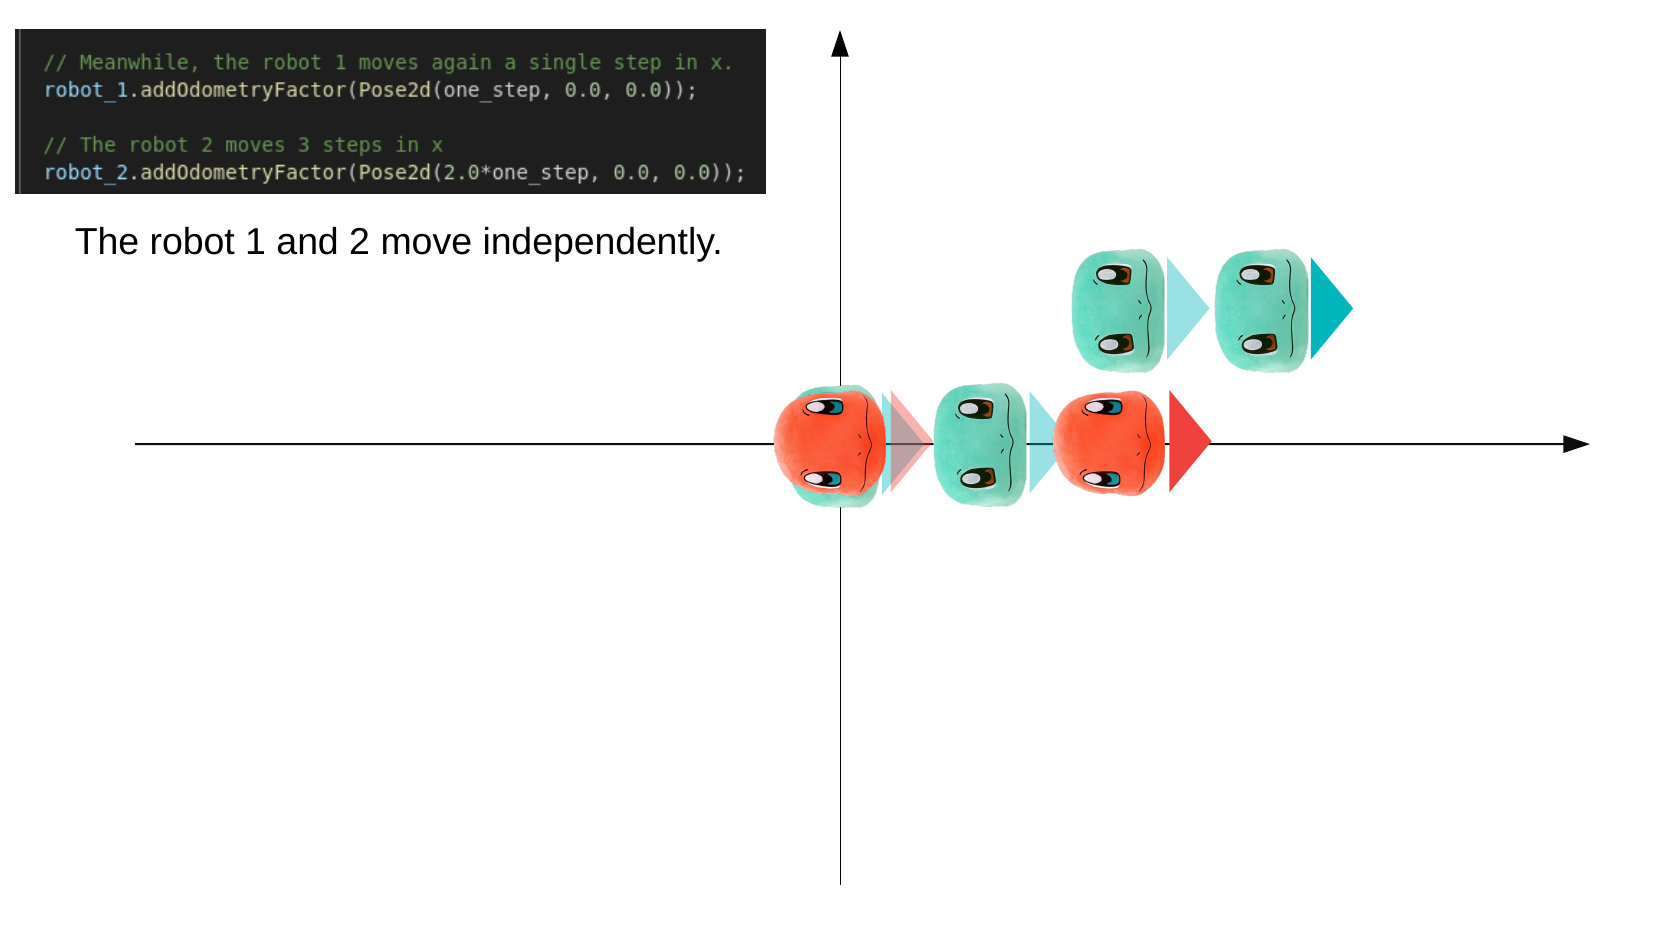

The robot 1 and 2 move independently.